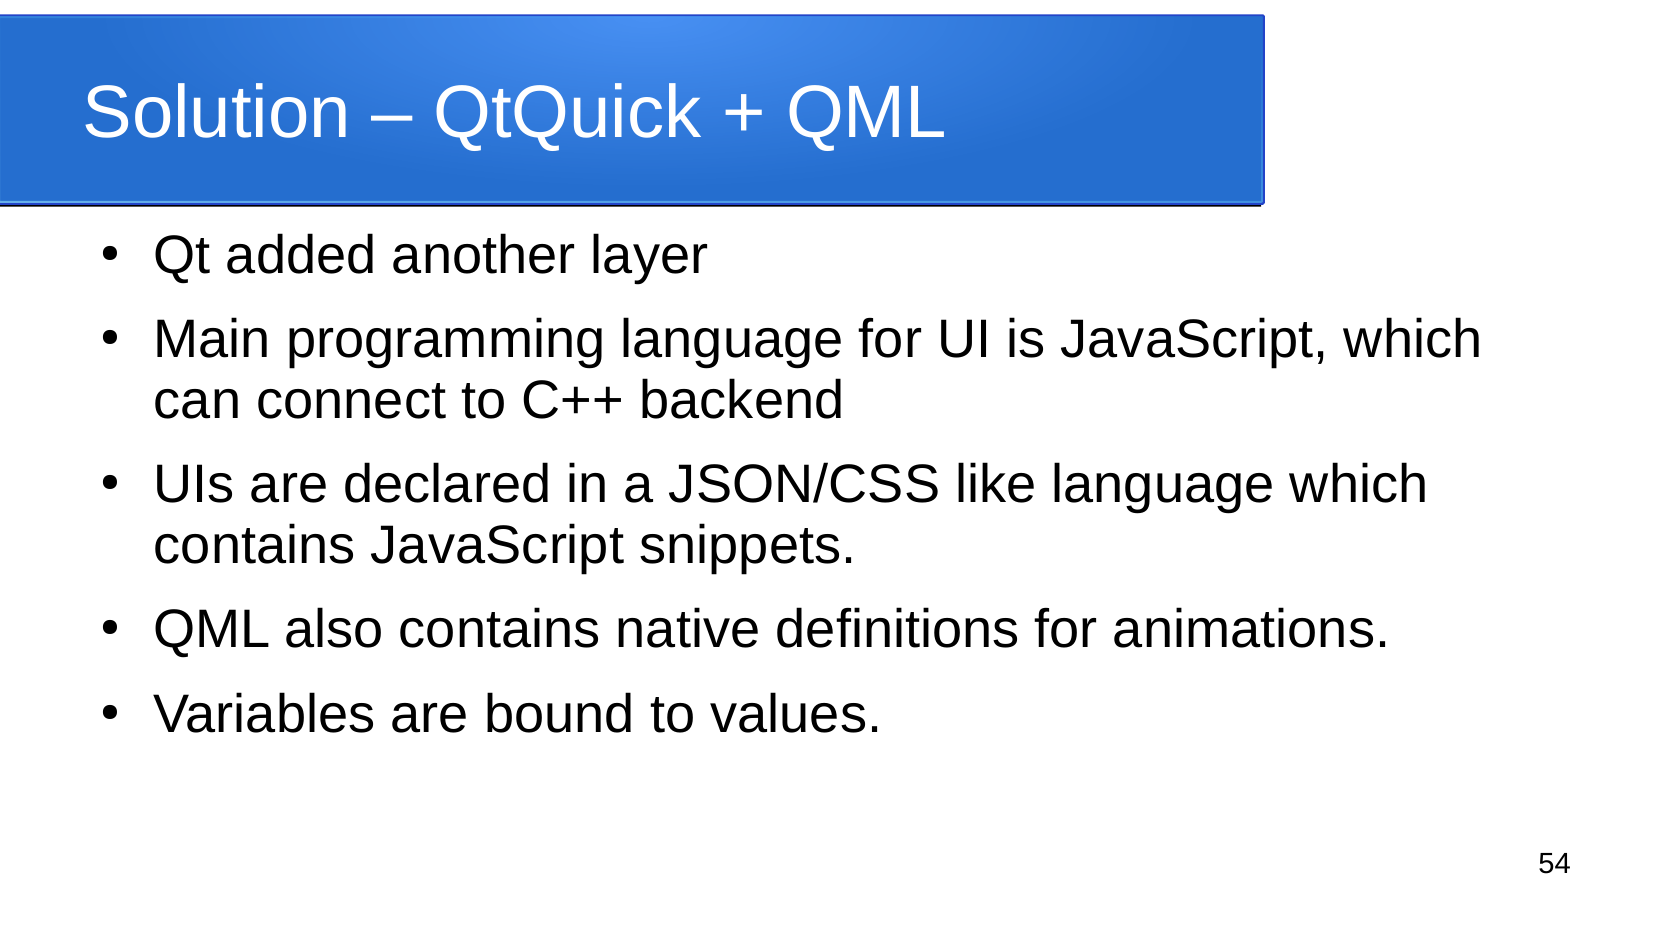

# Solution – QtQuick + QML
Qt added another layer
Main programming language for UI is JavaScript, which can connect to C++ backend
UIs are declared in a JSON/CSS like language which contains JavaScript snippets.
QML also contains native definitions for animations.
Variables are bound to values.
54